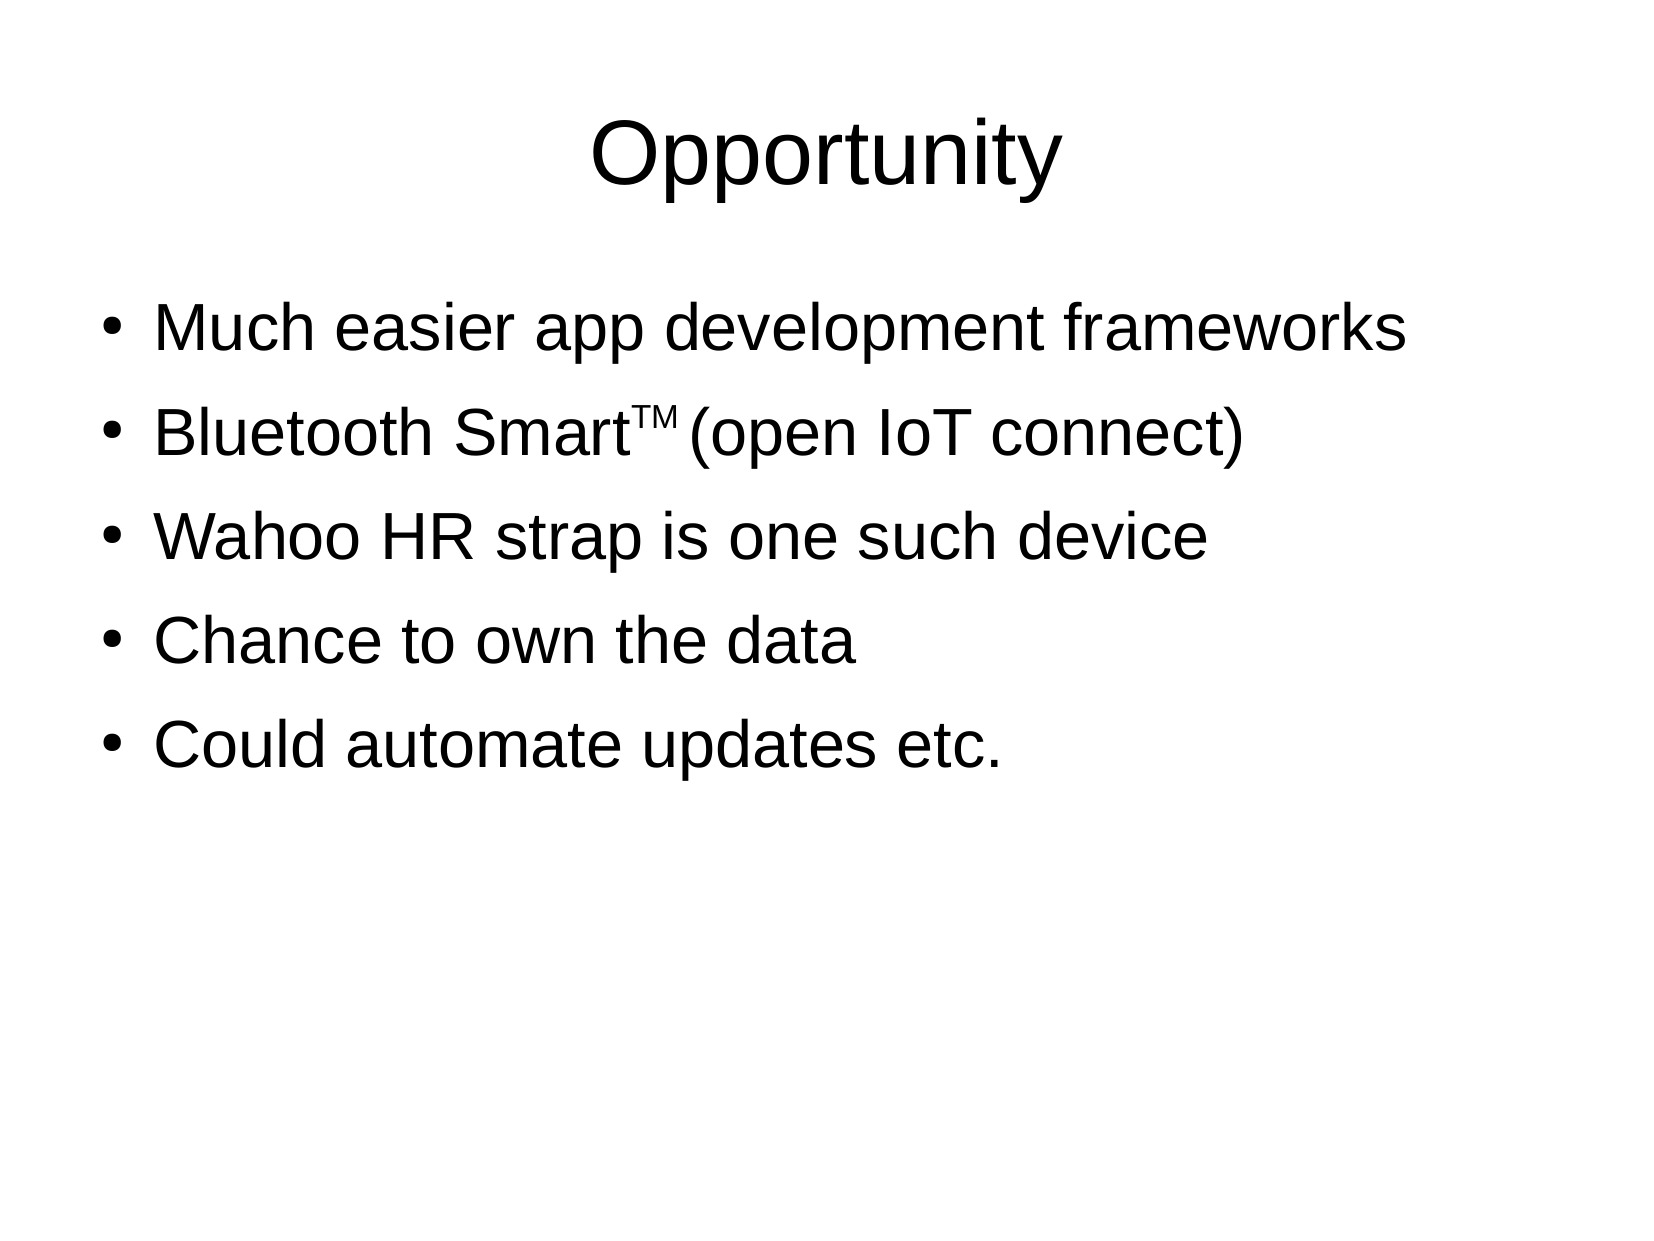

# Opportunity
Much easier app development frameworks
Bluetooth SmartTM (open IoT connect)
Wahoo HR strap is one such device
Chance to own the data
Could automate updates etc.